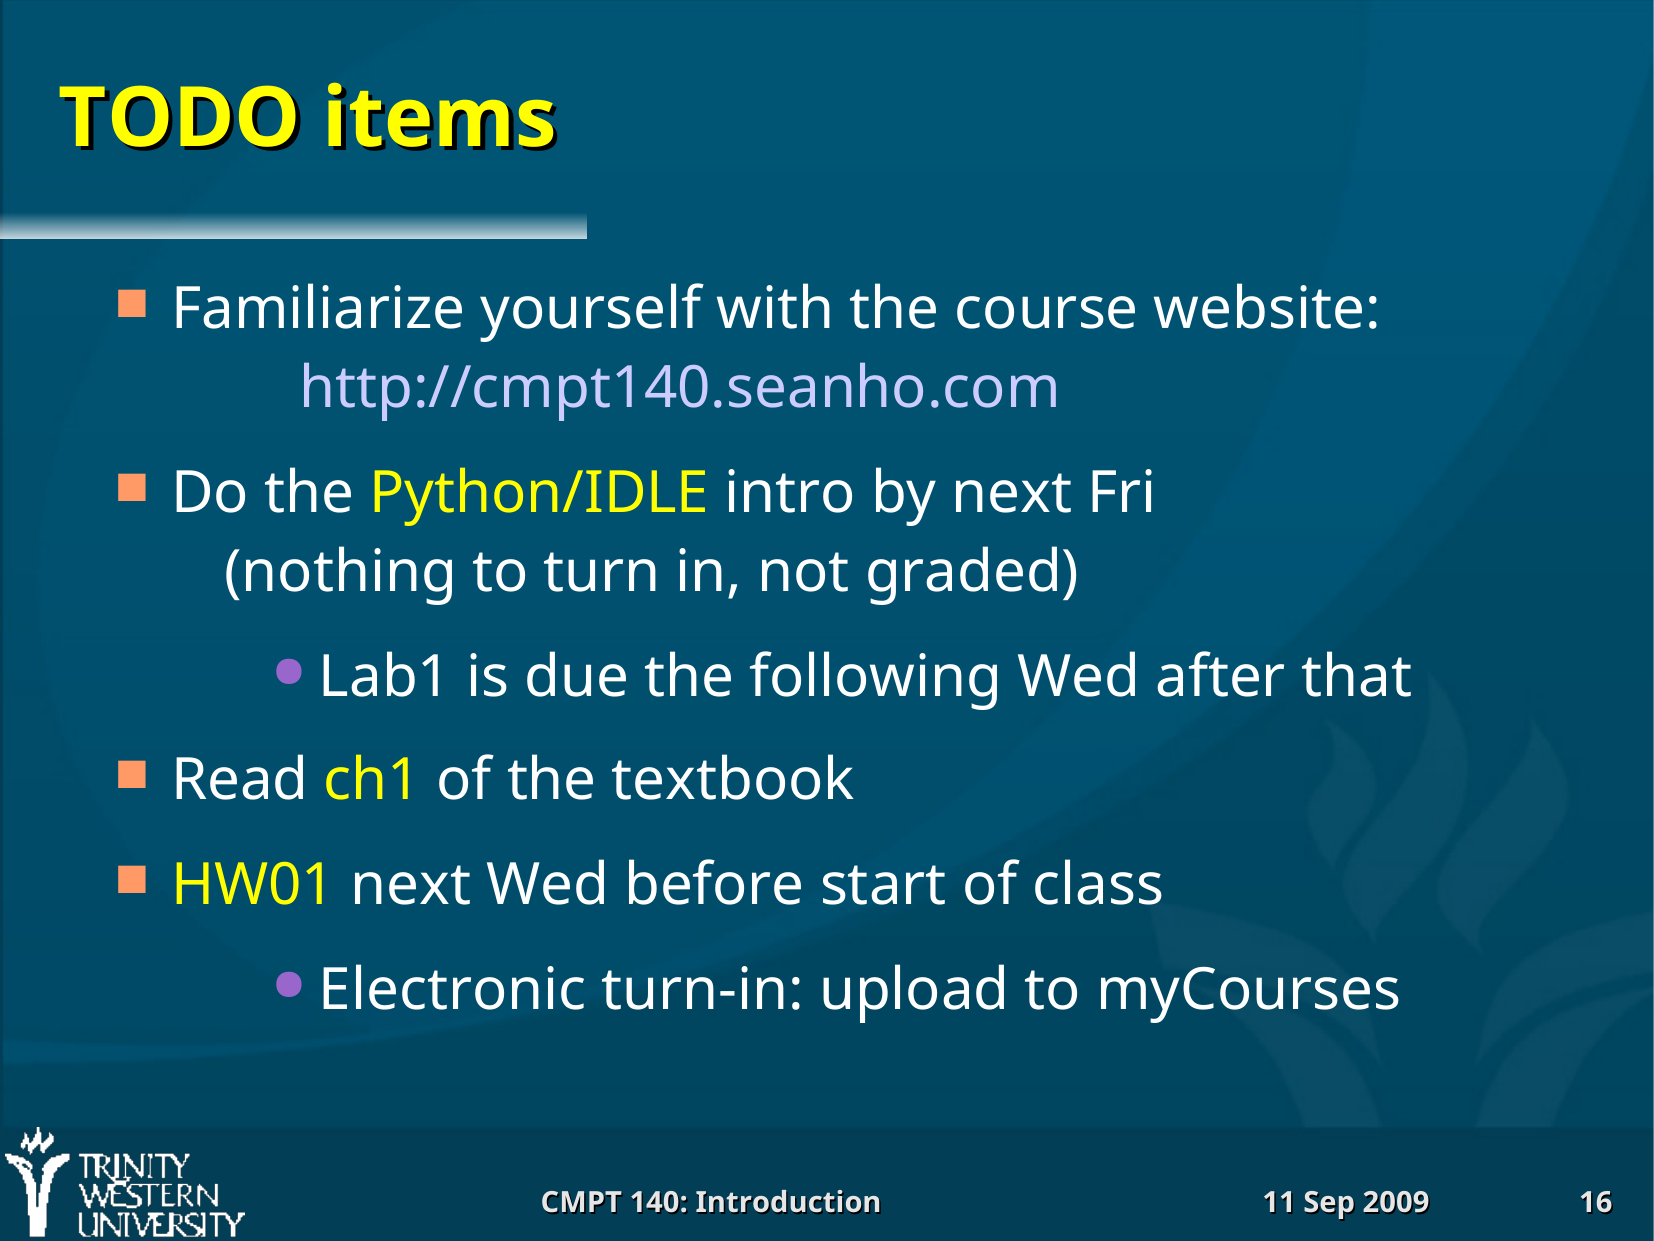

# TODO items
Familiarize yourself with the course website:
	http://cmpt140.seanho.com
Do the Python/IDLE intro by next Fri
(nothing to turn in, not graded)
Lab1 is due the following Wed after that
Read ch1 of the textbook
HW01 next Wed before start of class
Electronic turn-in: upload to myCourses
CMPT 140: Introduction
11 Sep 2009
16